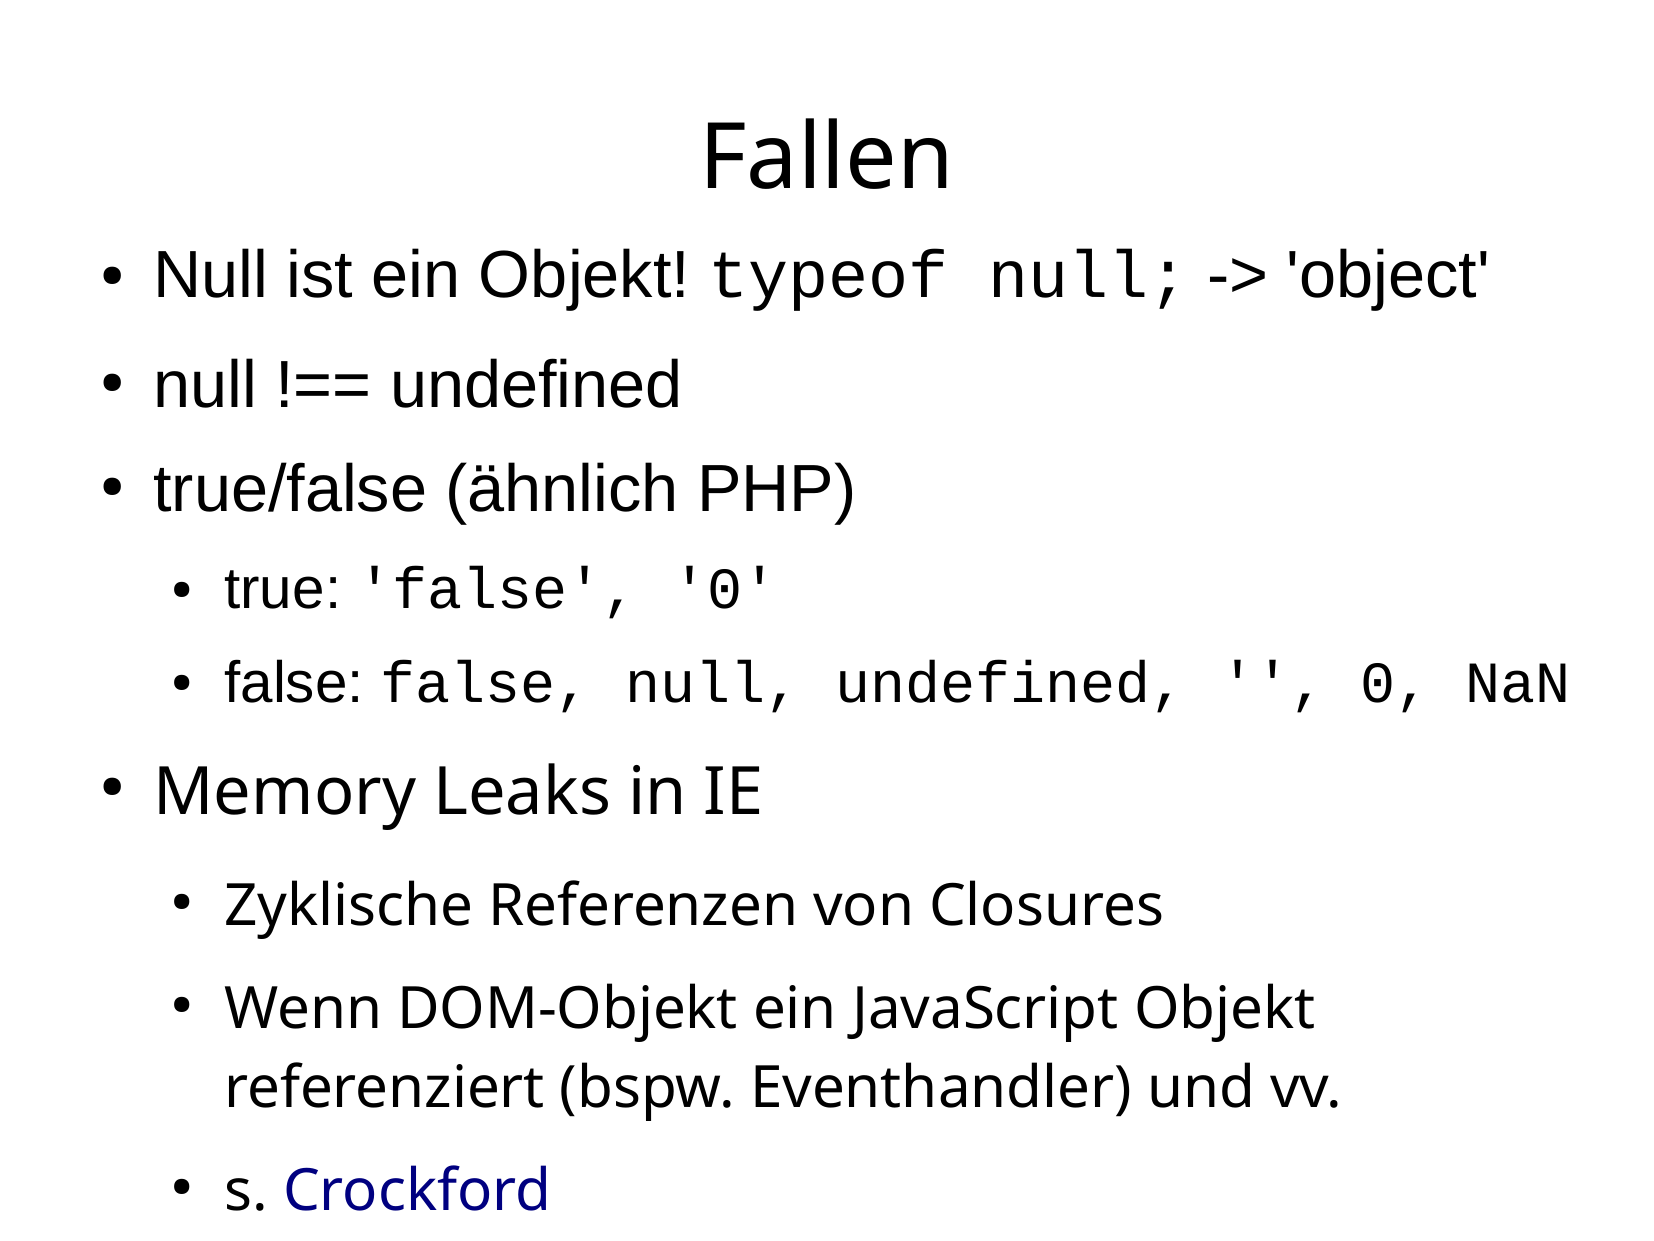

# Fallen
Null ist ein Objekt! typeof null; -> 'object'
null !== undefined
true/false (ähnlich PHP)
true: 'false', '0'
false: false, null, undefined, '', 0, NaN
Memory Leaks in IE
Zyklische Referenzen von Closures
Wenn DOM-Objekt ein JavaScript Objekt referenziert (bspw. Eventhandler) und vv.
s. Crockford